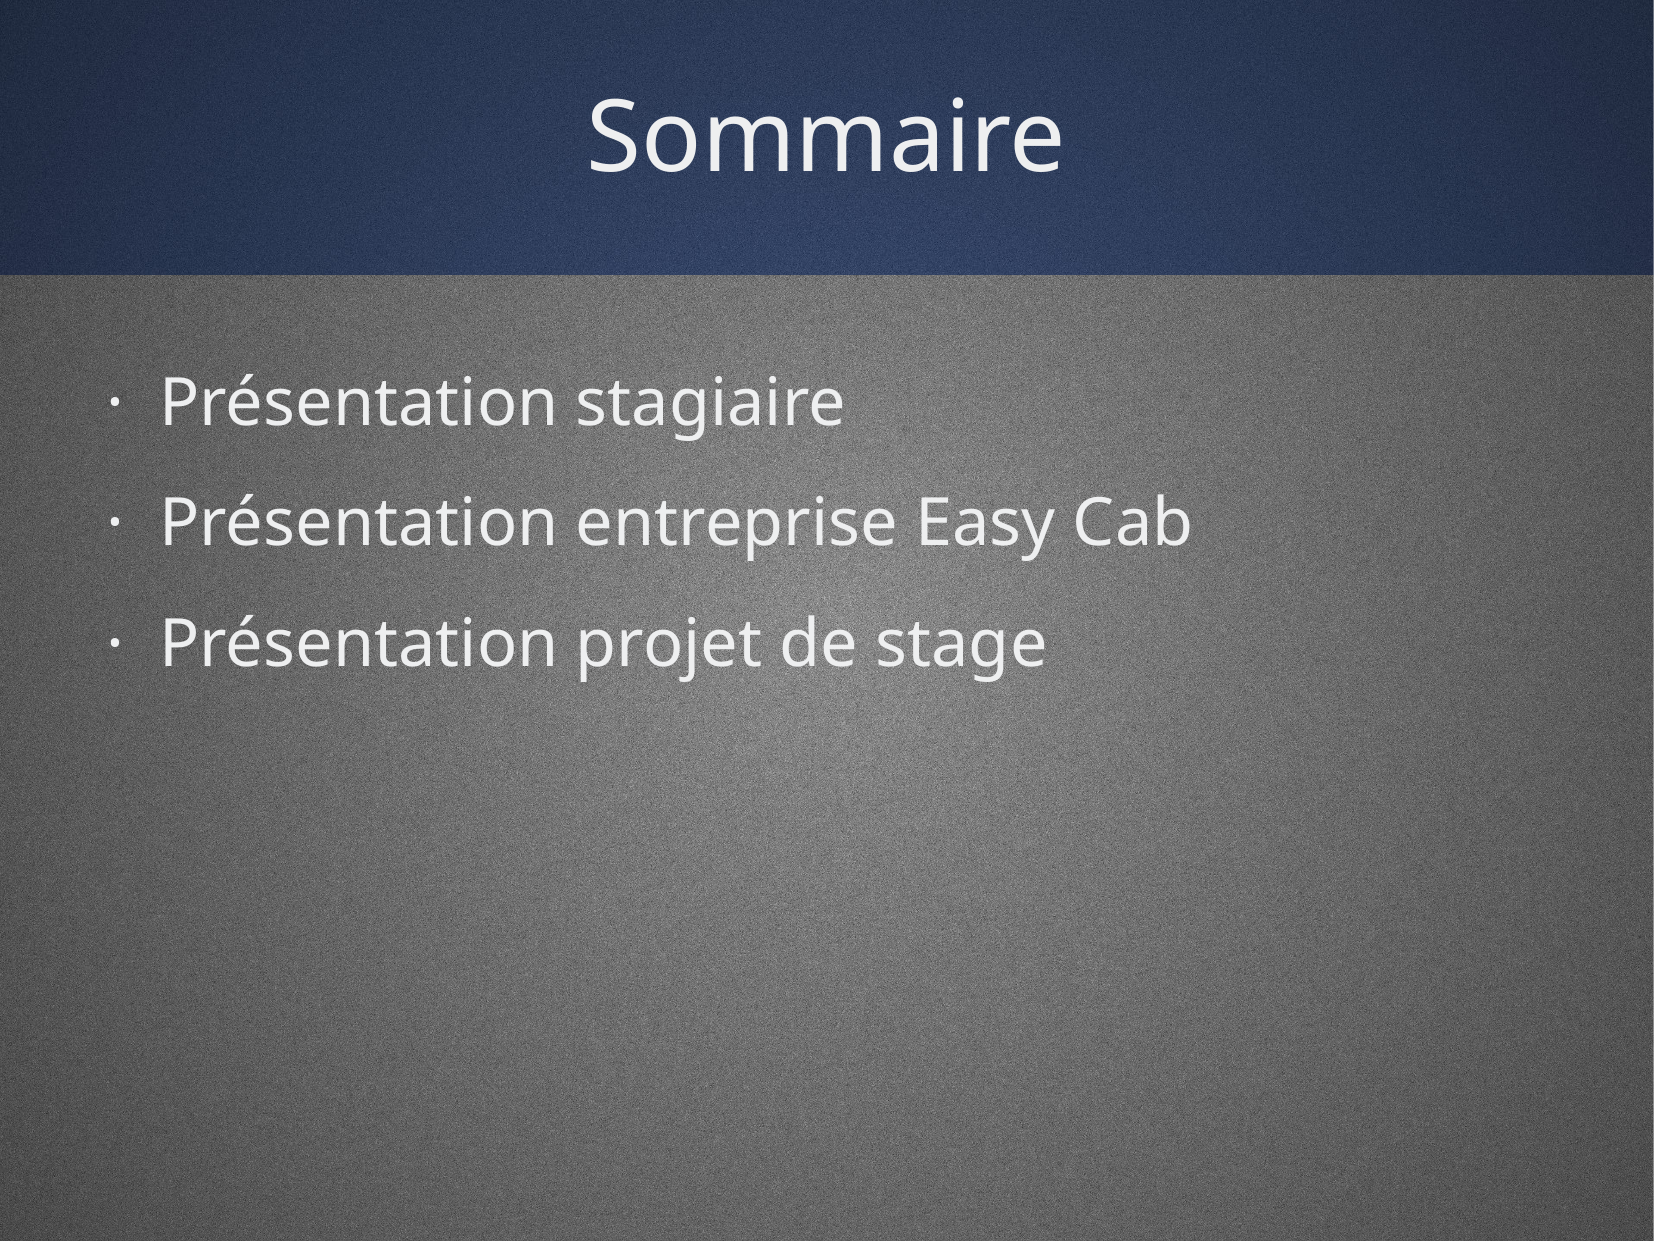

# Sommaire
Présentation stagiaire
Présentation entreprise Easy Cab
Présentation projet de stage